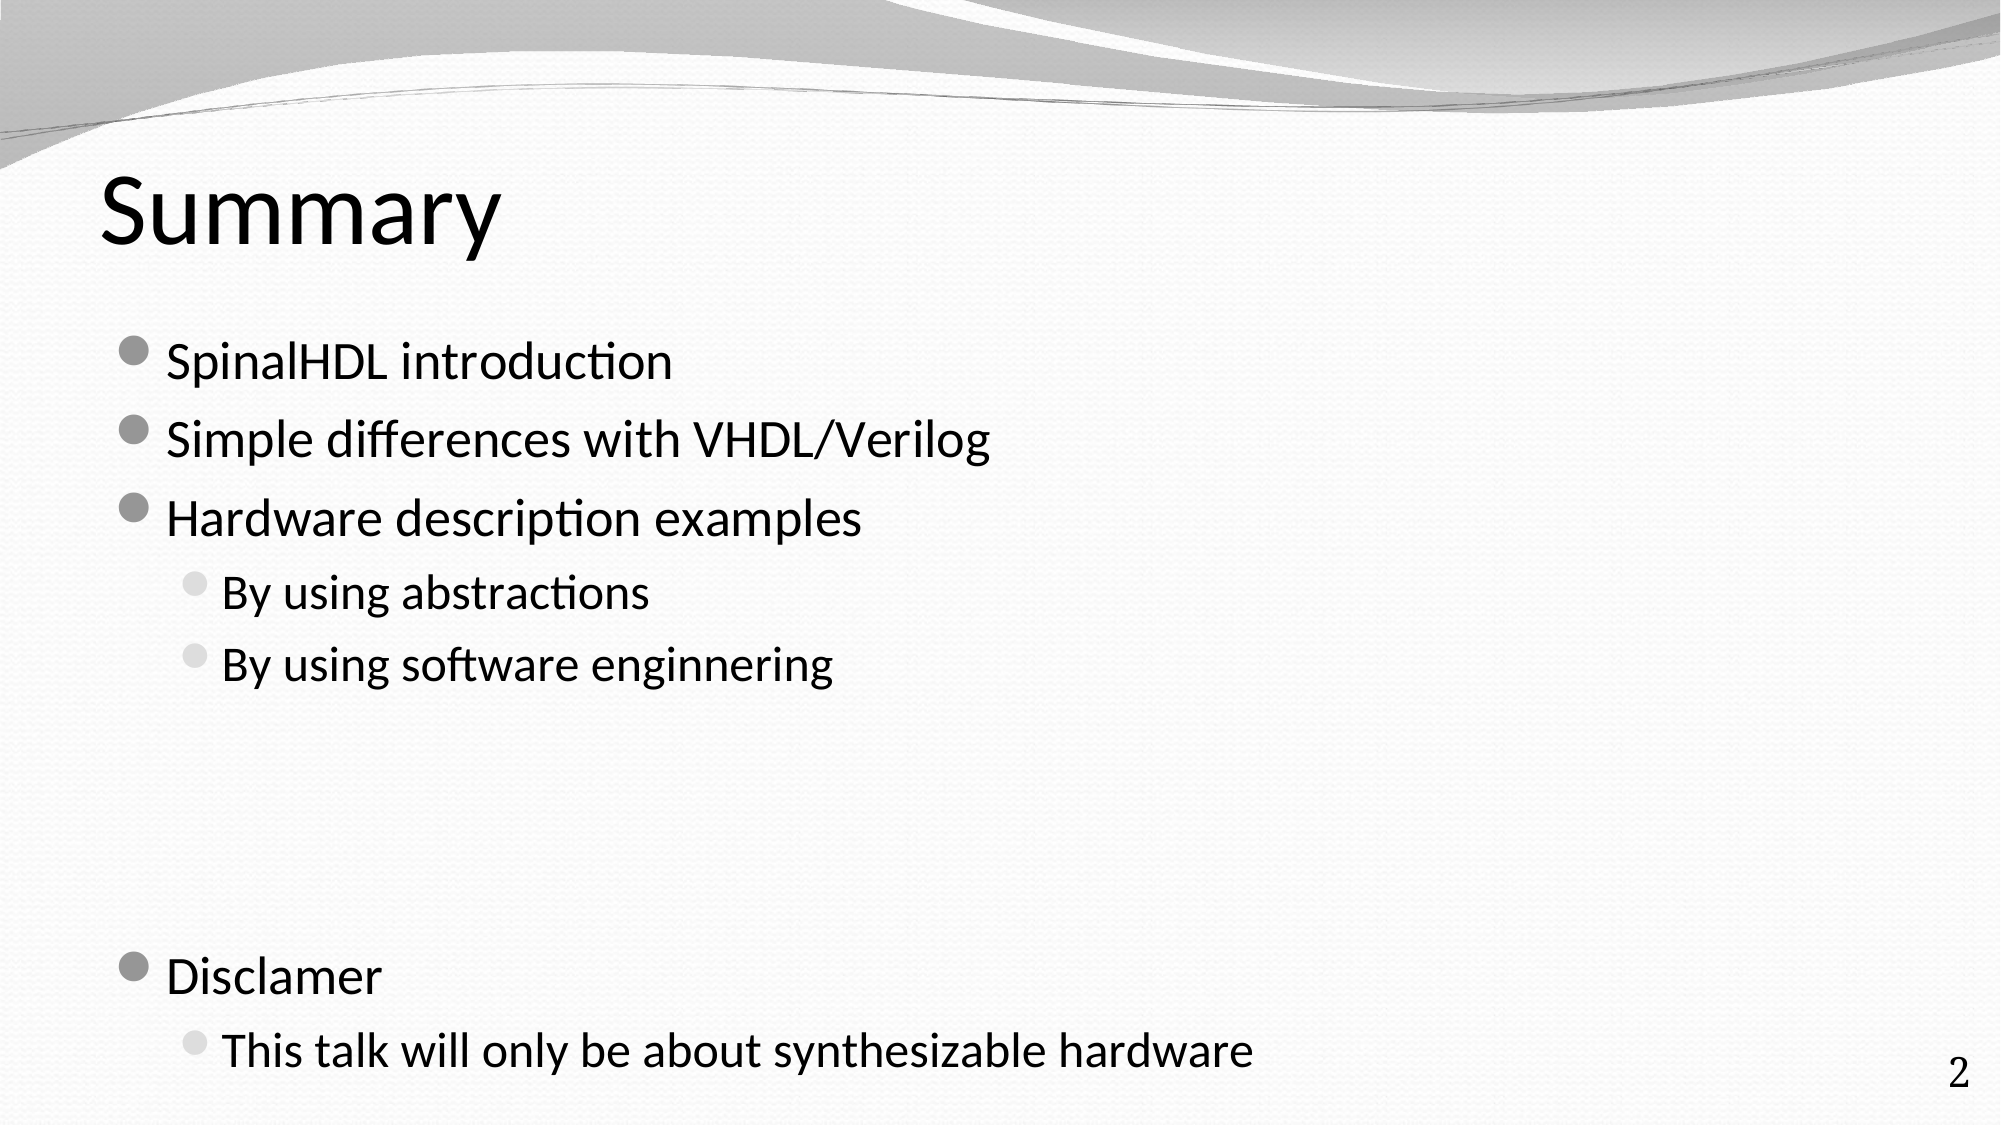

Summary
# SpinalHDL introduction
Simple differences with VHDL/Verilog
Hardware description examples
By using abstractions
By using software enginnering
Disclamer
This talk will only be about synthesizable hardware